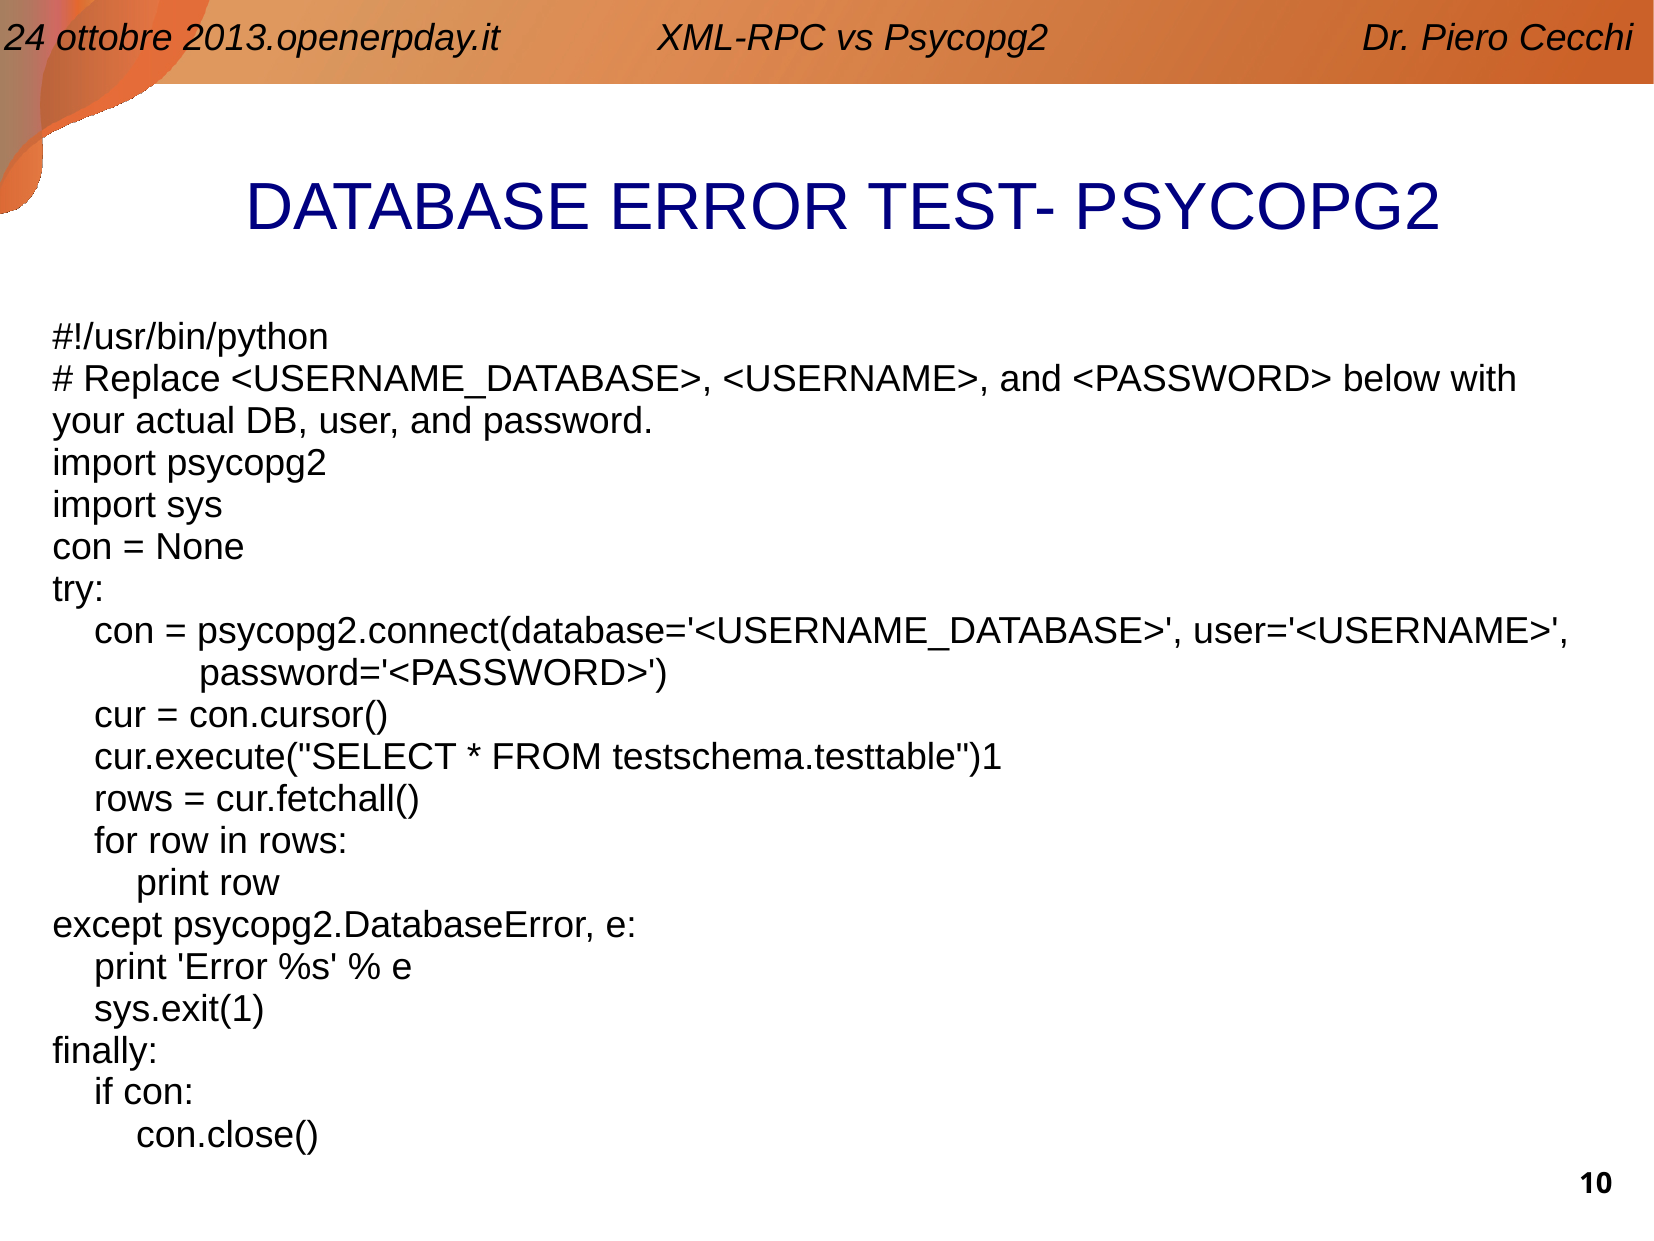

# DATABASE ERROR TEST- PSYCOPG2
#!/usr/bin/python
# Replace <USERNAME_DATABASE>, <USERNAME>, and <PASSWORD> below with your actual DB, user, and password.
import psycopg2
import sys
con = None
try:
 con = psycopg2.connect(database='<USERNAME_DATABASE>', user='<USERNAME>',
 password='<PASSWORD>')
 cur = con.cursor()
 cur.execute("SELECT * FROM testschema.testtable")1
 rows = cur.fetchall()
 for row in rows:
 print row
except psycopg2.DatabaseError, e:
 print 'Error %s' % e
 sys.exit(1)
finally:
 if con:
 con.close()